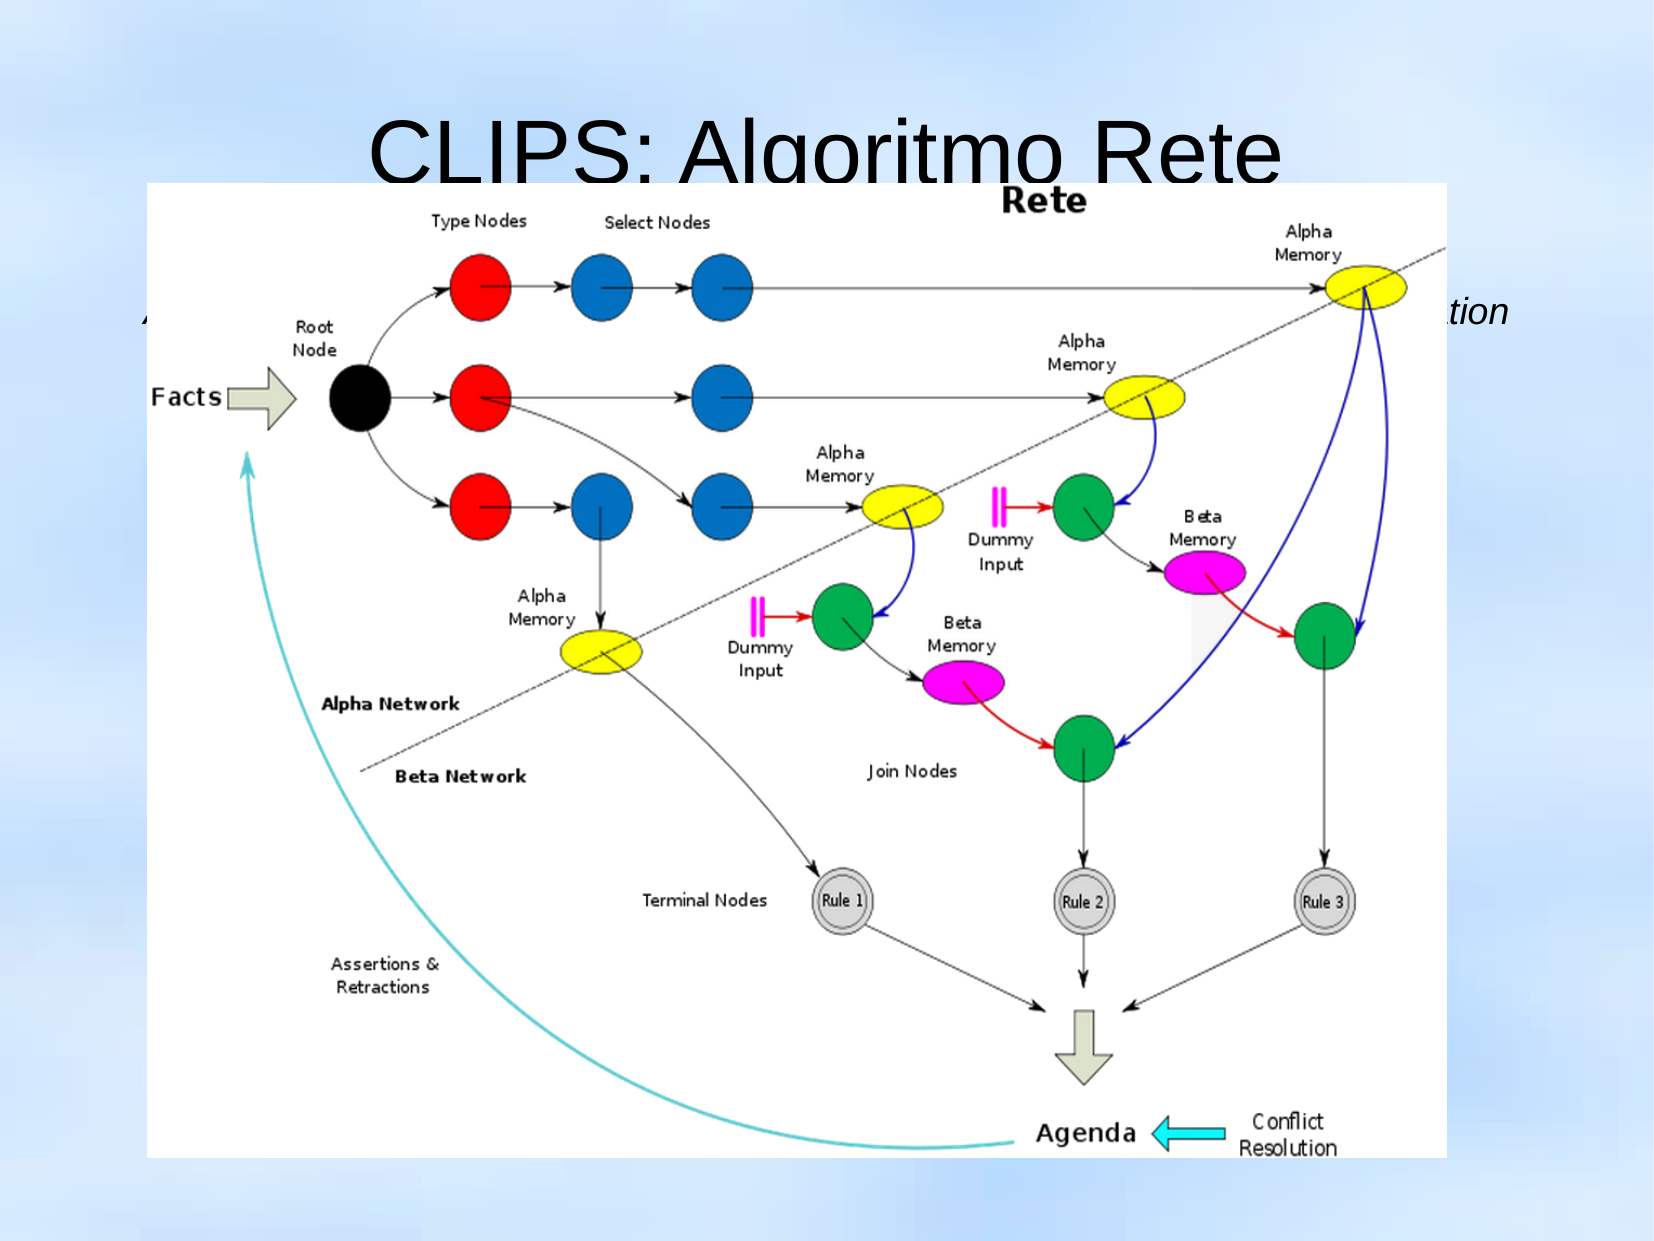

# CLIPS: Algoritmo Rete
Autor: Razobliss. Creative Commons CC0 1.0 Universal Public Domain Dedication